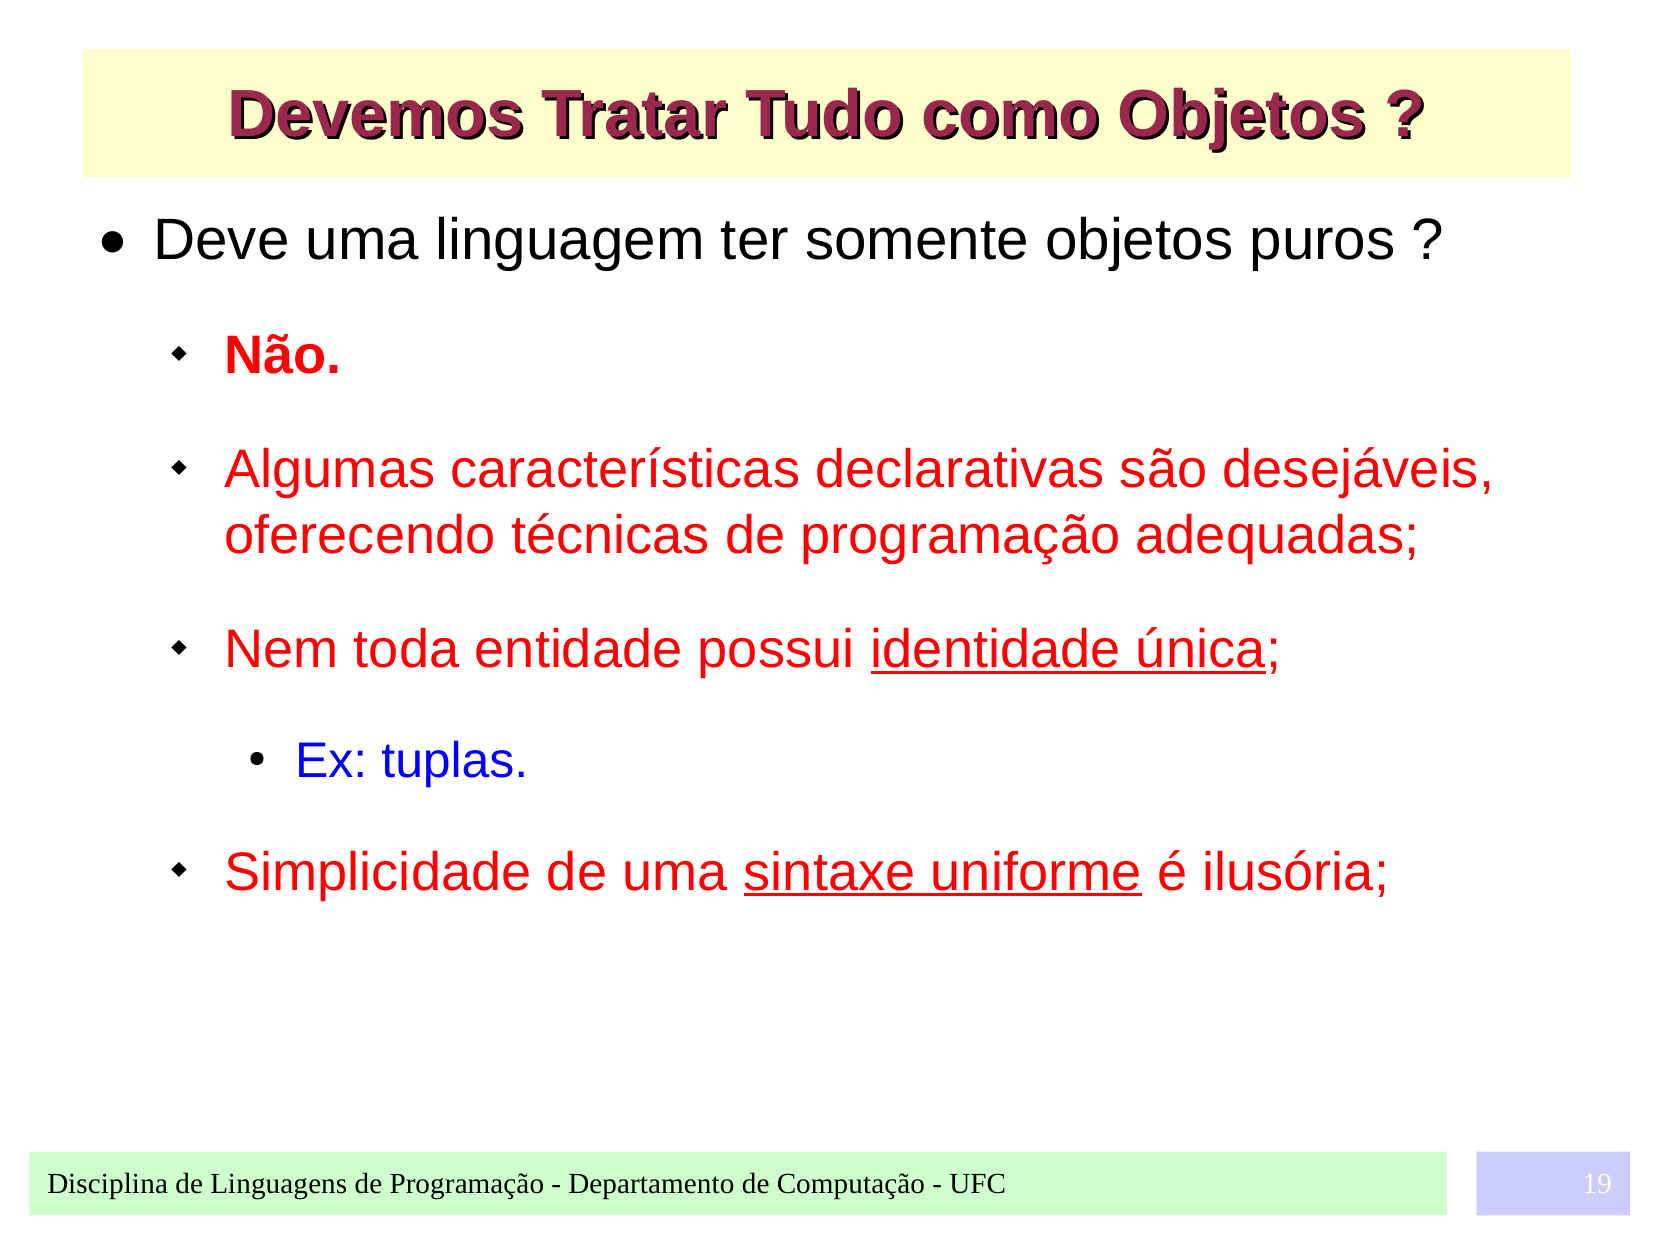

# Devemos Tratar Tudo como Objetos ?
Deve uma linguagem ter somente objetos puros ?
Não.
Algumas características declarativas são desejáveis, oferecendo técnicas de programação adequadas;
Nem toda entidade possui identidade única;
Ex: tuplas.
Simplicidade de uma sintaxe uniforme é ilusória;
Disciplina de Linguagens de Programação - Departamento de Computação - UFC
19